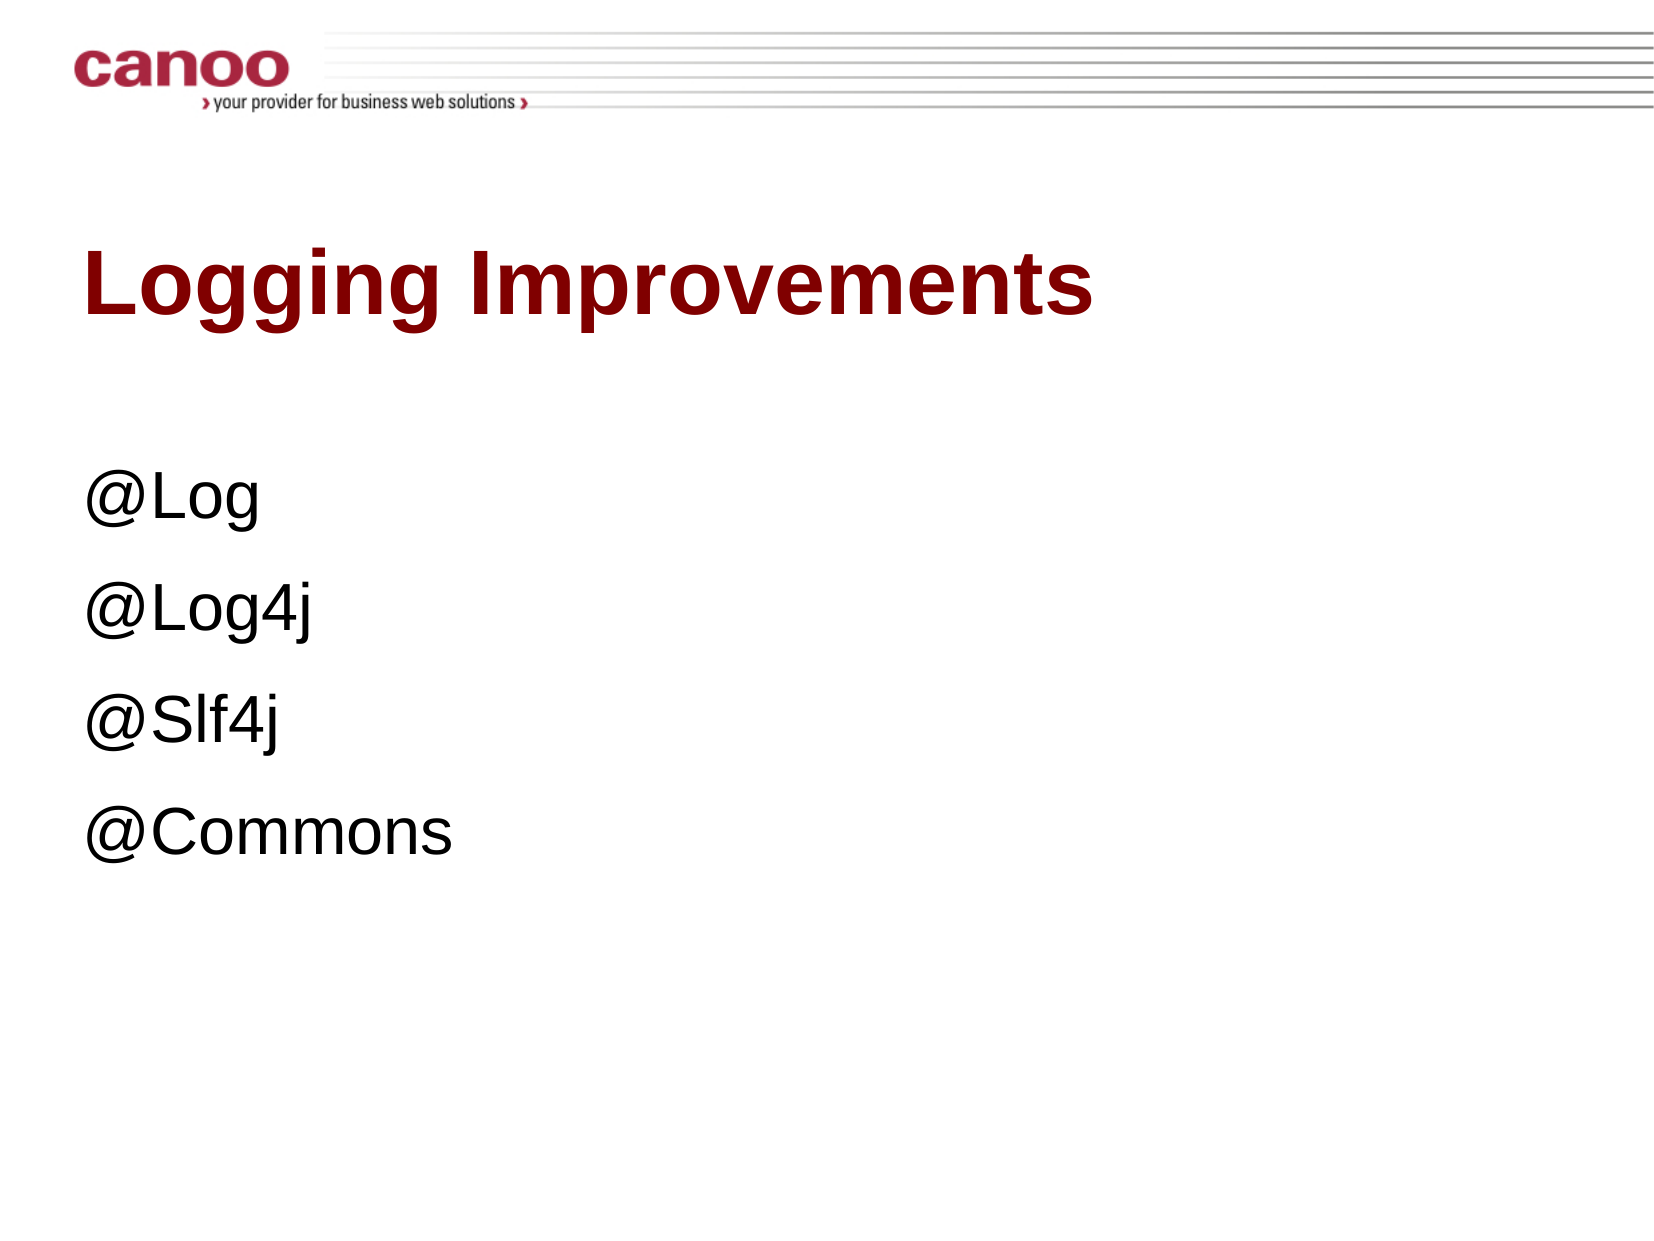

Logging Improvements
# @Log
@Log4j
@Slf4j
@Commons